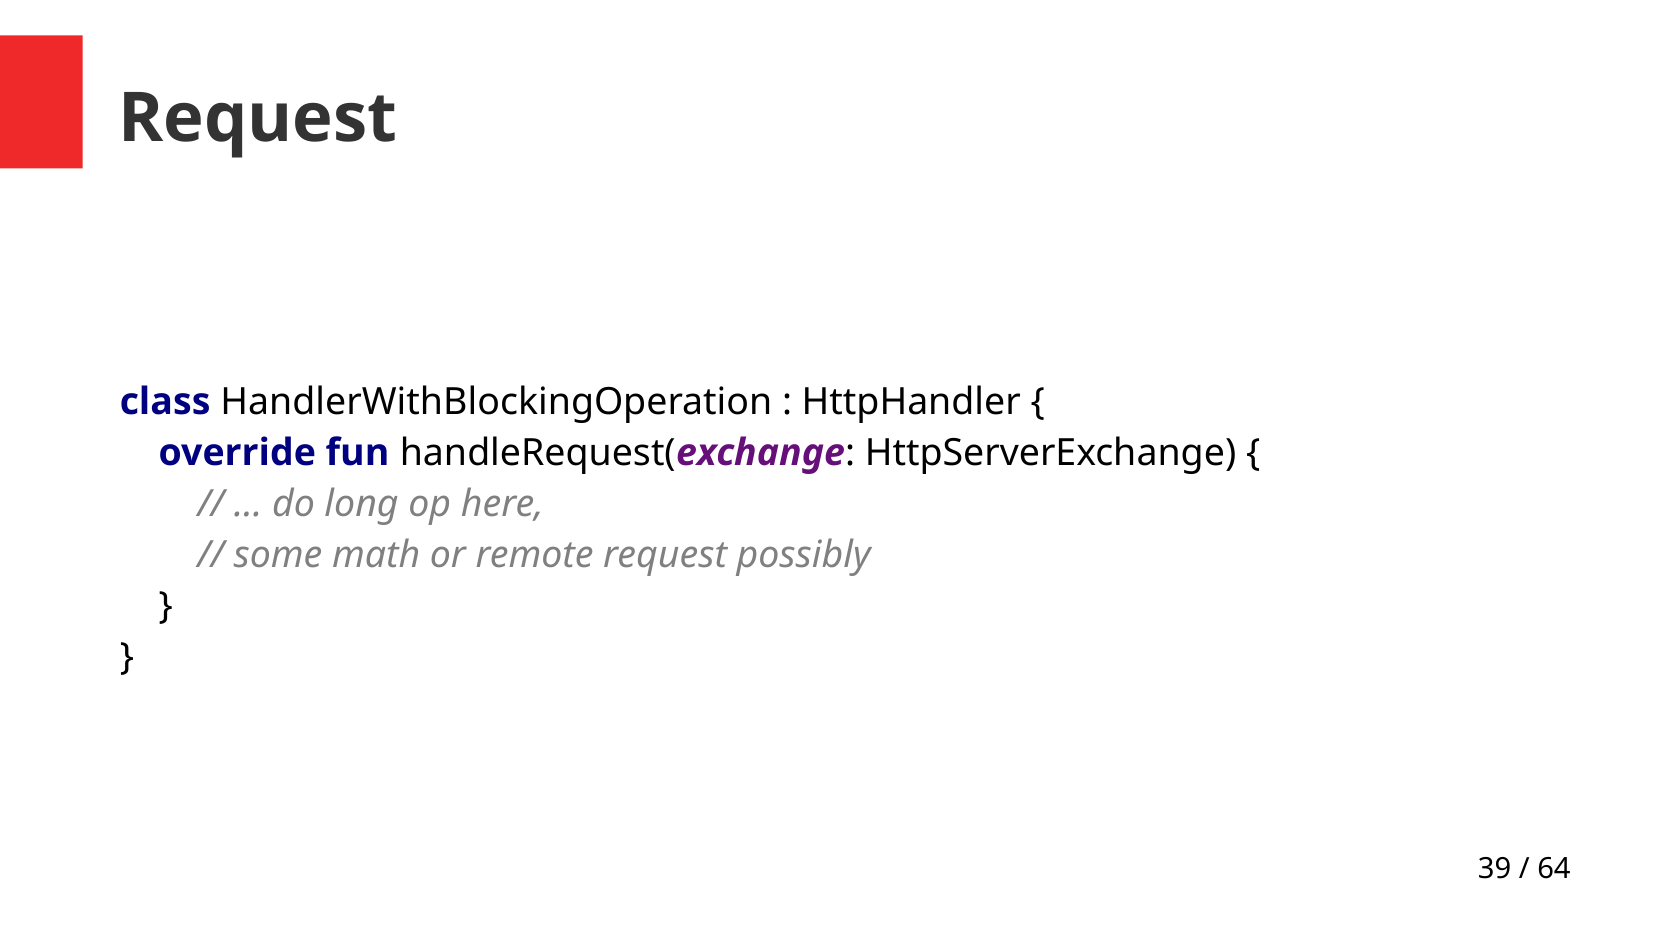

# Request
class HandlerWithBlockingOperation : HttpHandler {
 override fun handleRequest(exchange: HttpServerExchange) {
 // ... do long op here,
 // some math or remote request possibly
 }
}
39